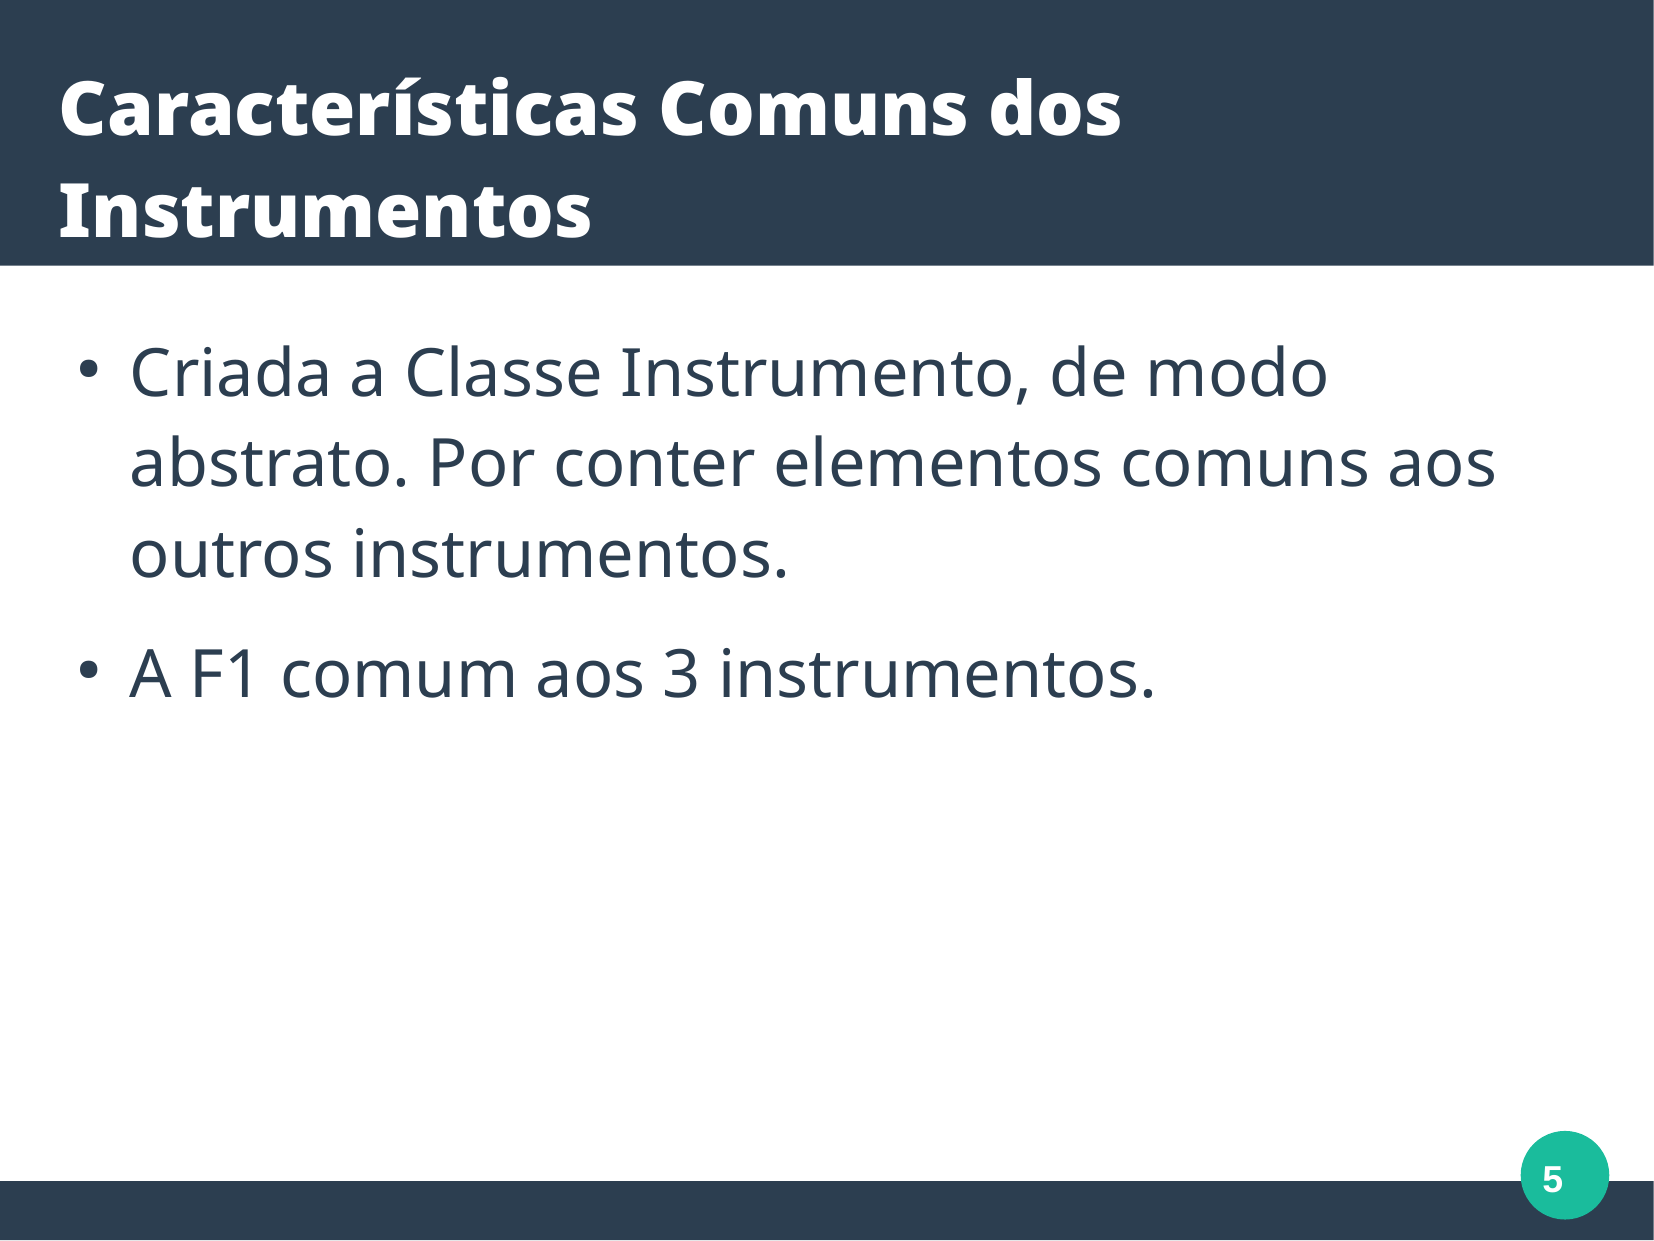

# Características Comuns dos Instrumentos
Criada a Classe Instrumento, de modo abstrato. Por conter elementos comuns aos outros instrumentos.
A F1 comum aos 3 instrumentos.